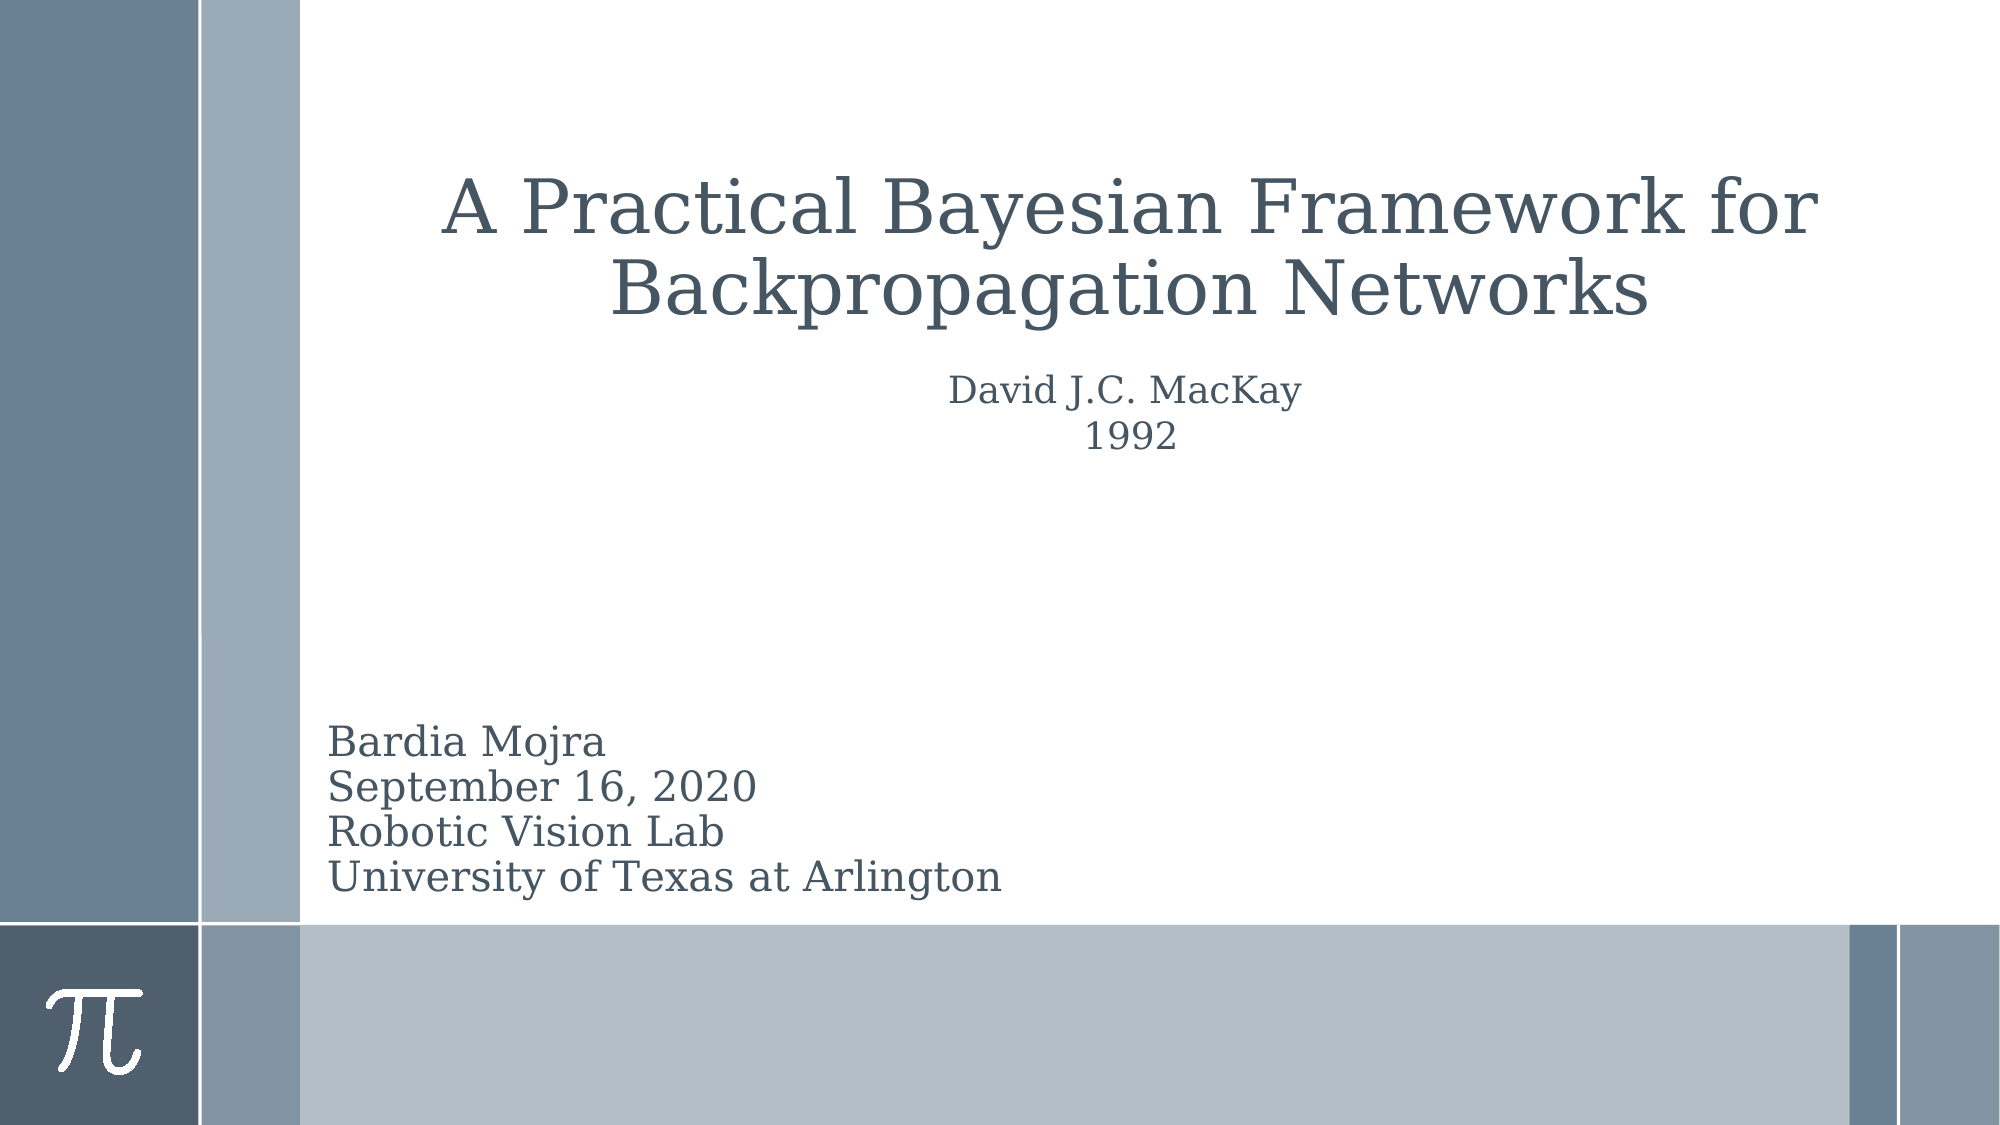

A Practical Bayesian Framework for Backpropagation Networks
David J.C. MacKay
1992
Bardia Mojra
September 16, 2020
Robotic Vision Lab
University of Texas at Arlington